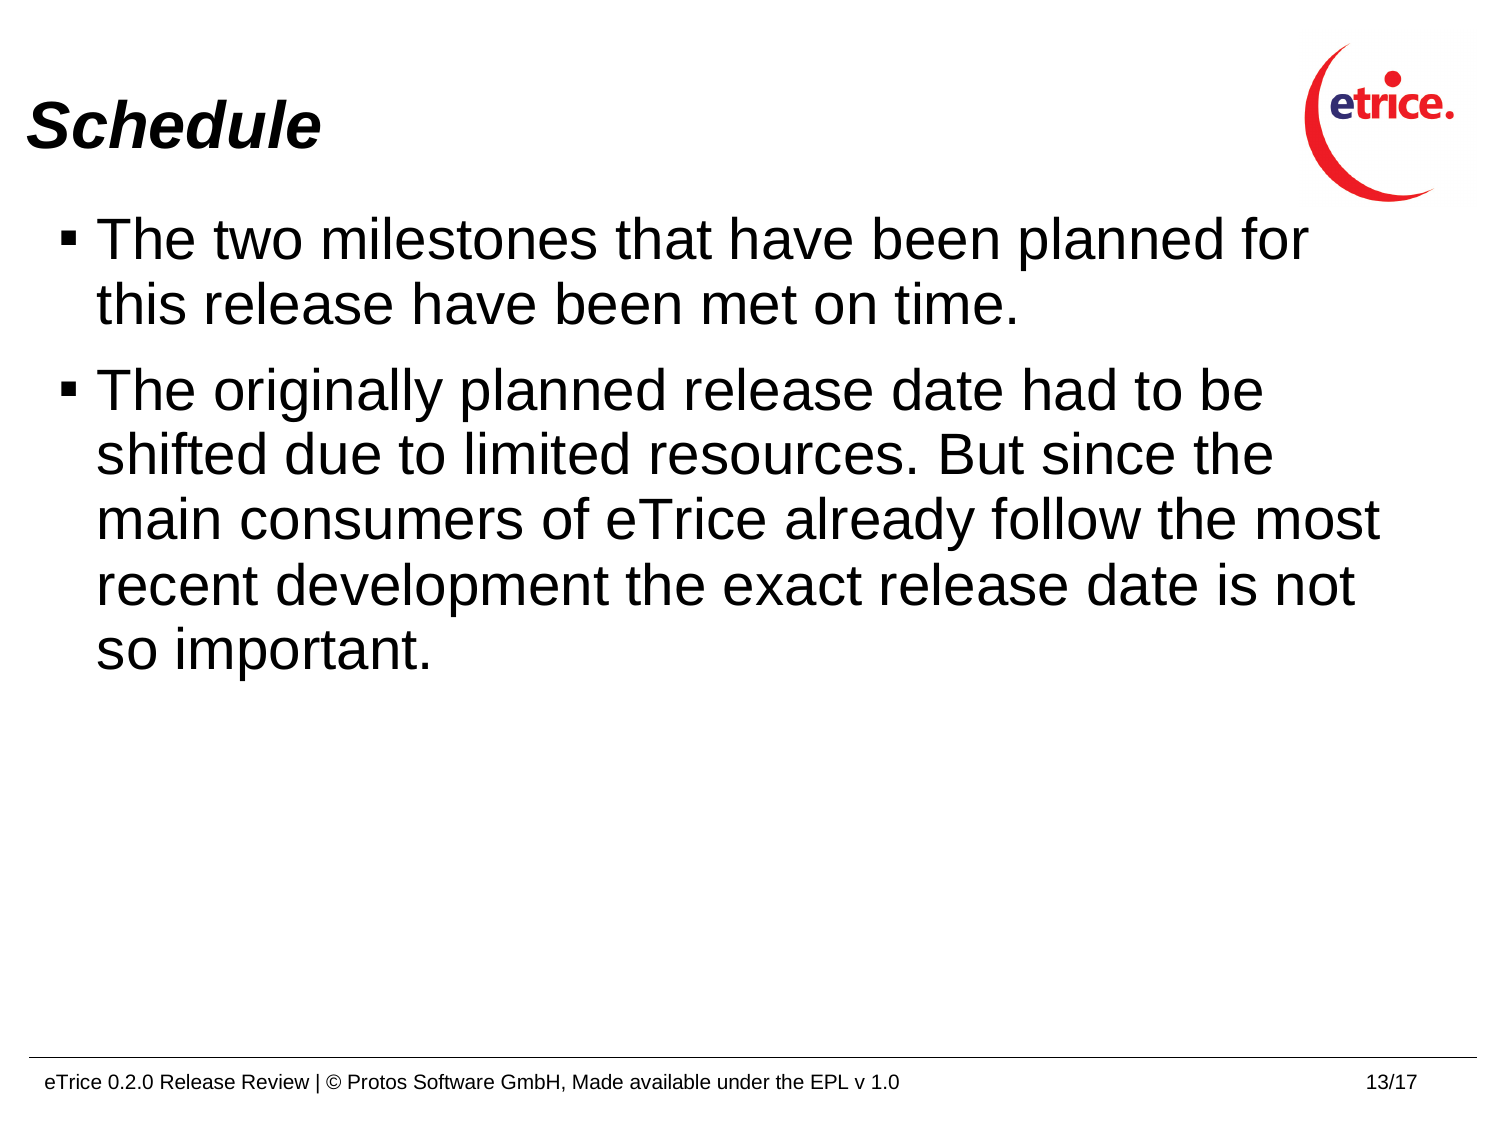

# Schedule
The two milestones that have been planned for this release have been met on time.
The originally planned release date had to be shifted due to limited resources. But since the main consumers of eTrice already follow the most recent development the exact release date is not so important.